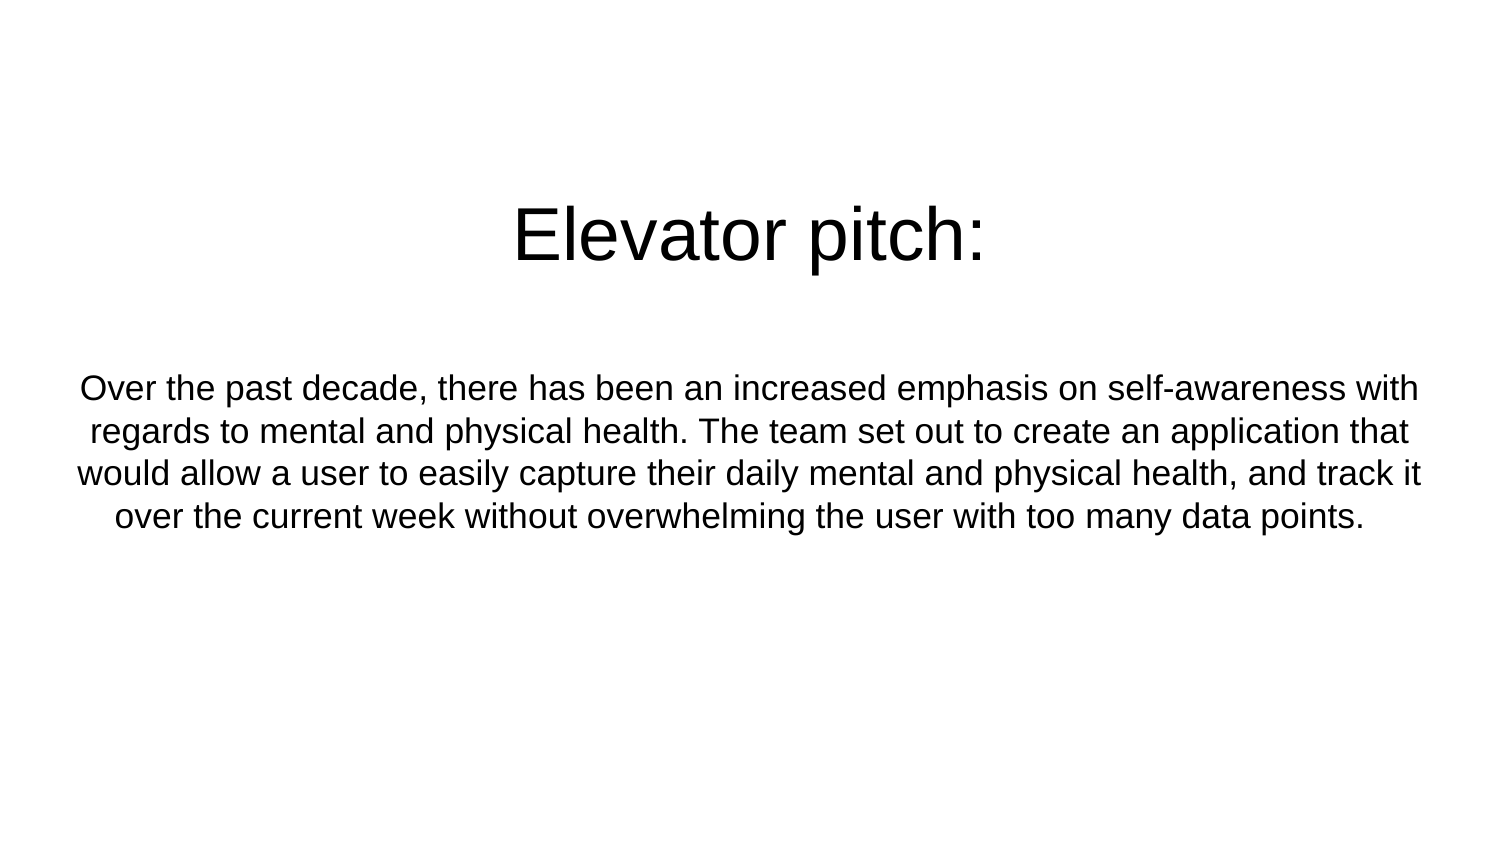

# Elevator pitch: Over the past decade, there has been an increased emphasis on self-awareness with regards to mental and physical health. The team set out to create an application that would allow a user to easily capture their daily mental and physical health, and track it over the current week without overwhelming the user with too many data points.